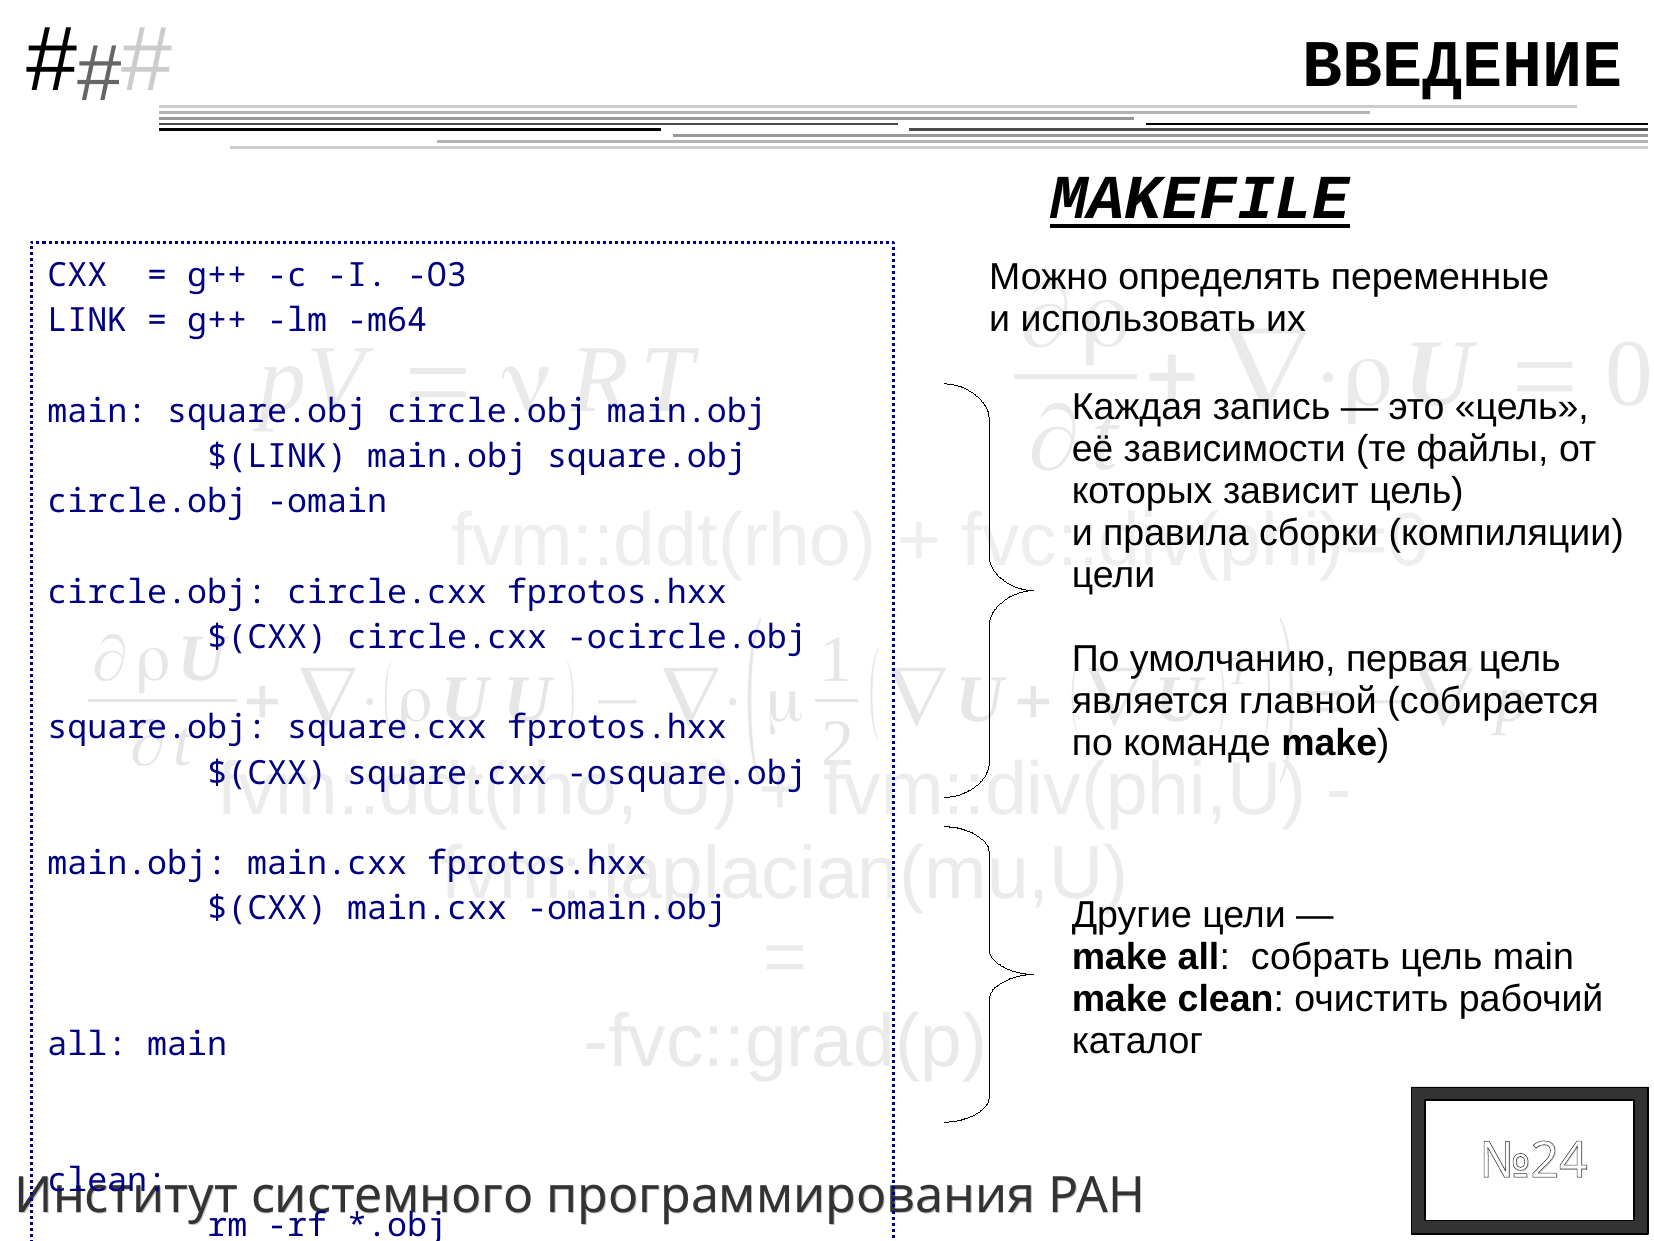

# MAKEFILE
CXX = g++ -c -I. -O3
LINK = g++ -lm -m64
main: square.obj circle.obj main.obj
 $(LINK) main.obj square.obj circle.obj -omain
circle.obj: circle.cxx fprotos.hxx
 $(CXX) circle.cxx -ocircle.obj
square.obj: square.cxx fprotos.hxx
 $(CXX) square.cxx -osquare.obj
main.obj: main.cxx fprotos.hxx
 $(CXX) main.cxx -omain.obj
all: main
clean:
 rm -rf *.obj
 rm -rf main
Можно определять переменные
и использовать их
Каждая запись — это «цель»,
её зависимости (те файлы, от
которых зависит цель)
и правила сборки (компиляции)
цели
По умолчанию, первая цель
является главной (собирается
по команде make)
Другие цели —
make all: собрать цель main
make clean: очистить рабочий
каталог